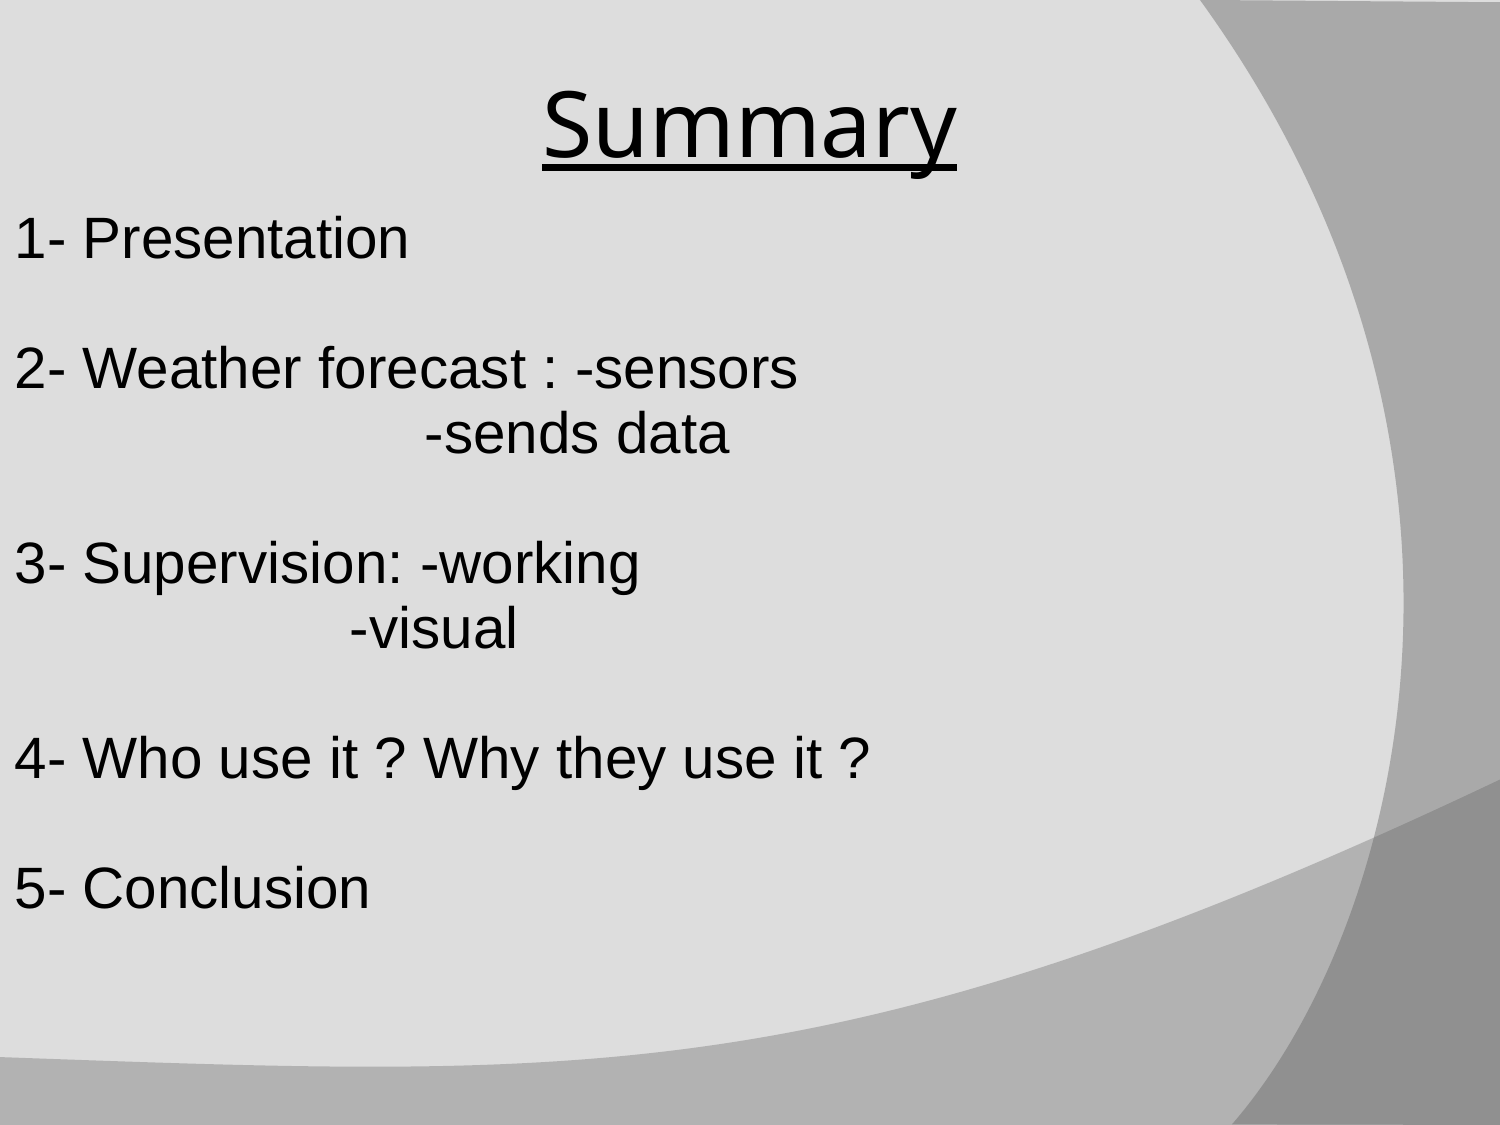

Summary
1- Presentation
2- Weather forecast : -sensors
		 -sends data
3- Supervision: -working
	 -visual
4- Who use it ? Why they use it ?
5- Conclusion